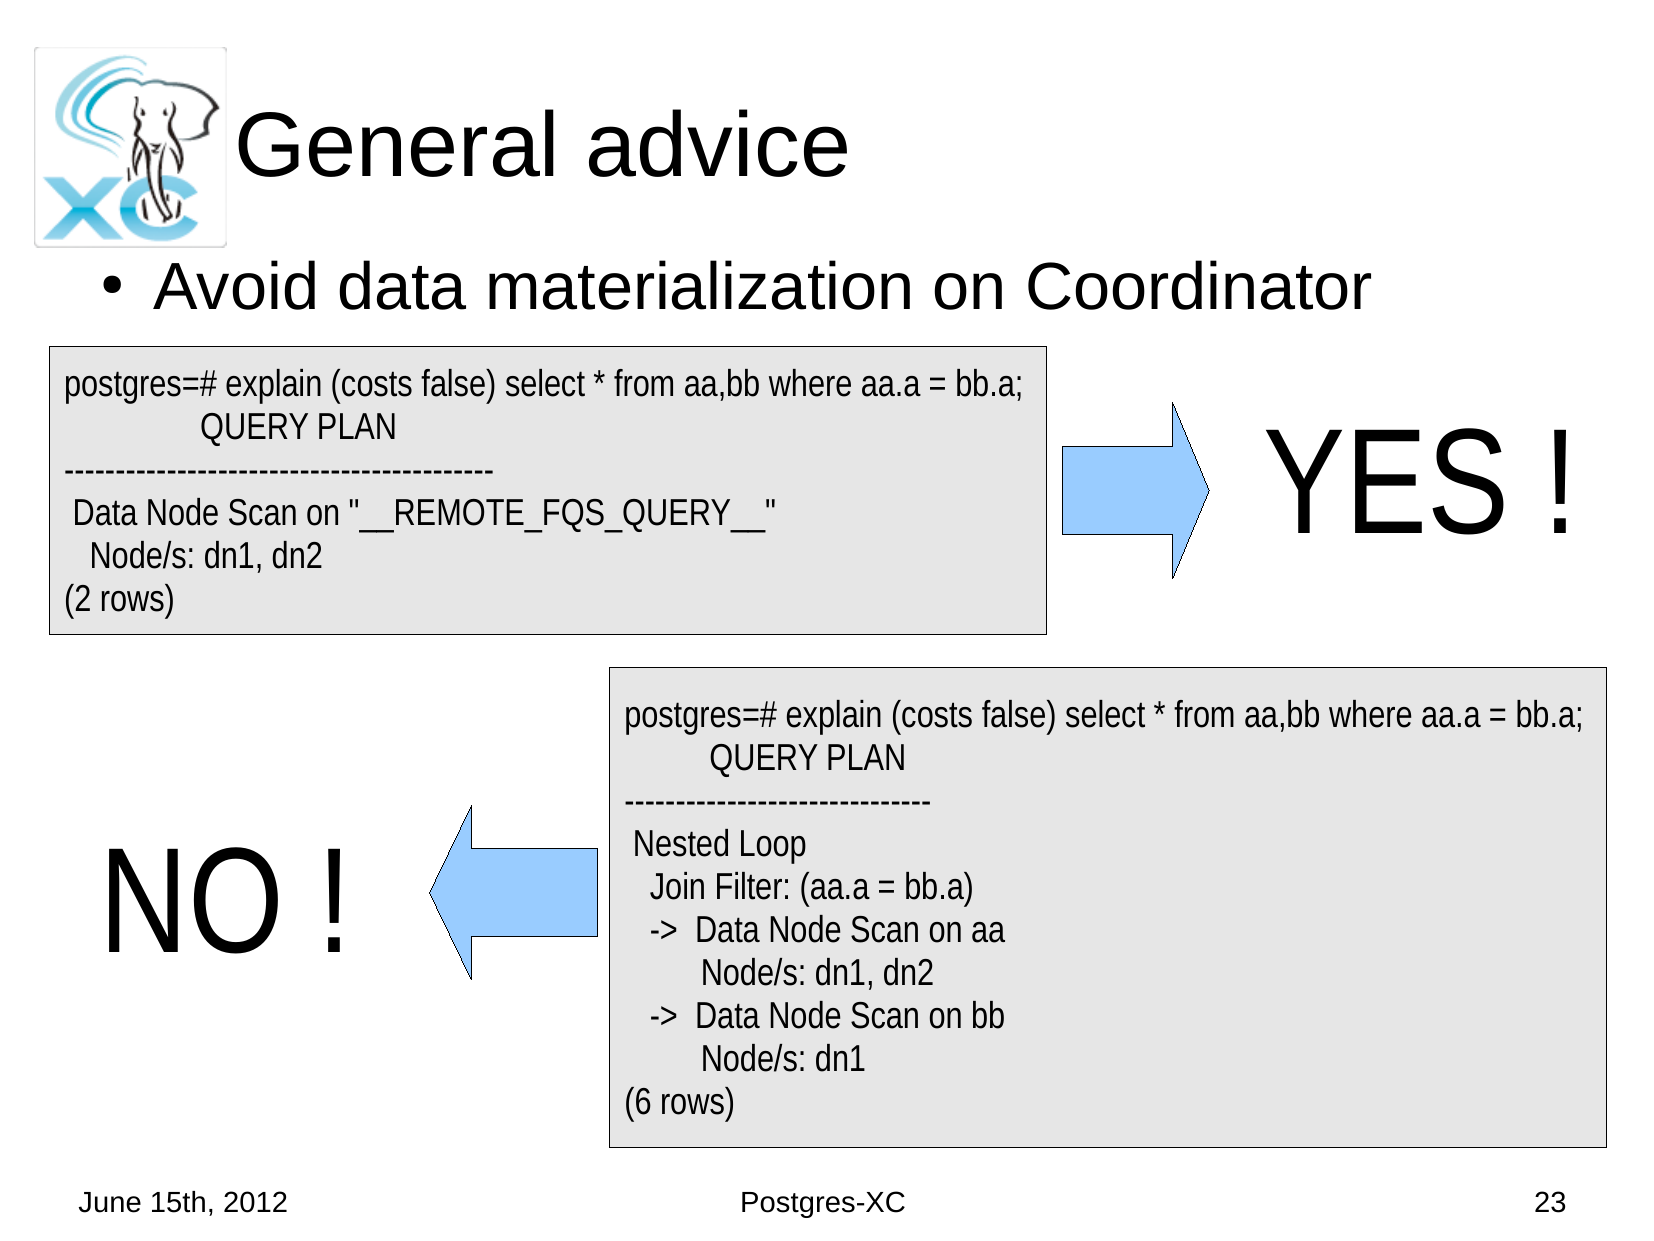

# General advice
Avoid data materialization on Coordinator
postgres=# explain (costs false) select * from aa,bb where aa.a = bb.a;
 QUERY PLAN
------------------------------------------
 Data Node Scan on "__REMOTE_FQS_QUERY__"
 Node/s: dn1, dn2
(2 rows)
YES !
postgres=# explain (costs false) select * from aa,bb where aa.a = bb.a;
 QUERY PLAN
------------------------------
 Nested Loop
 Join Filter: (aa.a = bb.a)
 -> Data Node Scan on aa
 Node/s: dn1, dn2
 -> Data Node Scan on bb
 Node/s: dn1
(6 rows)
NO !
23